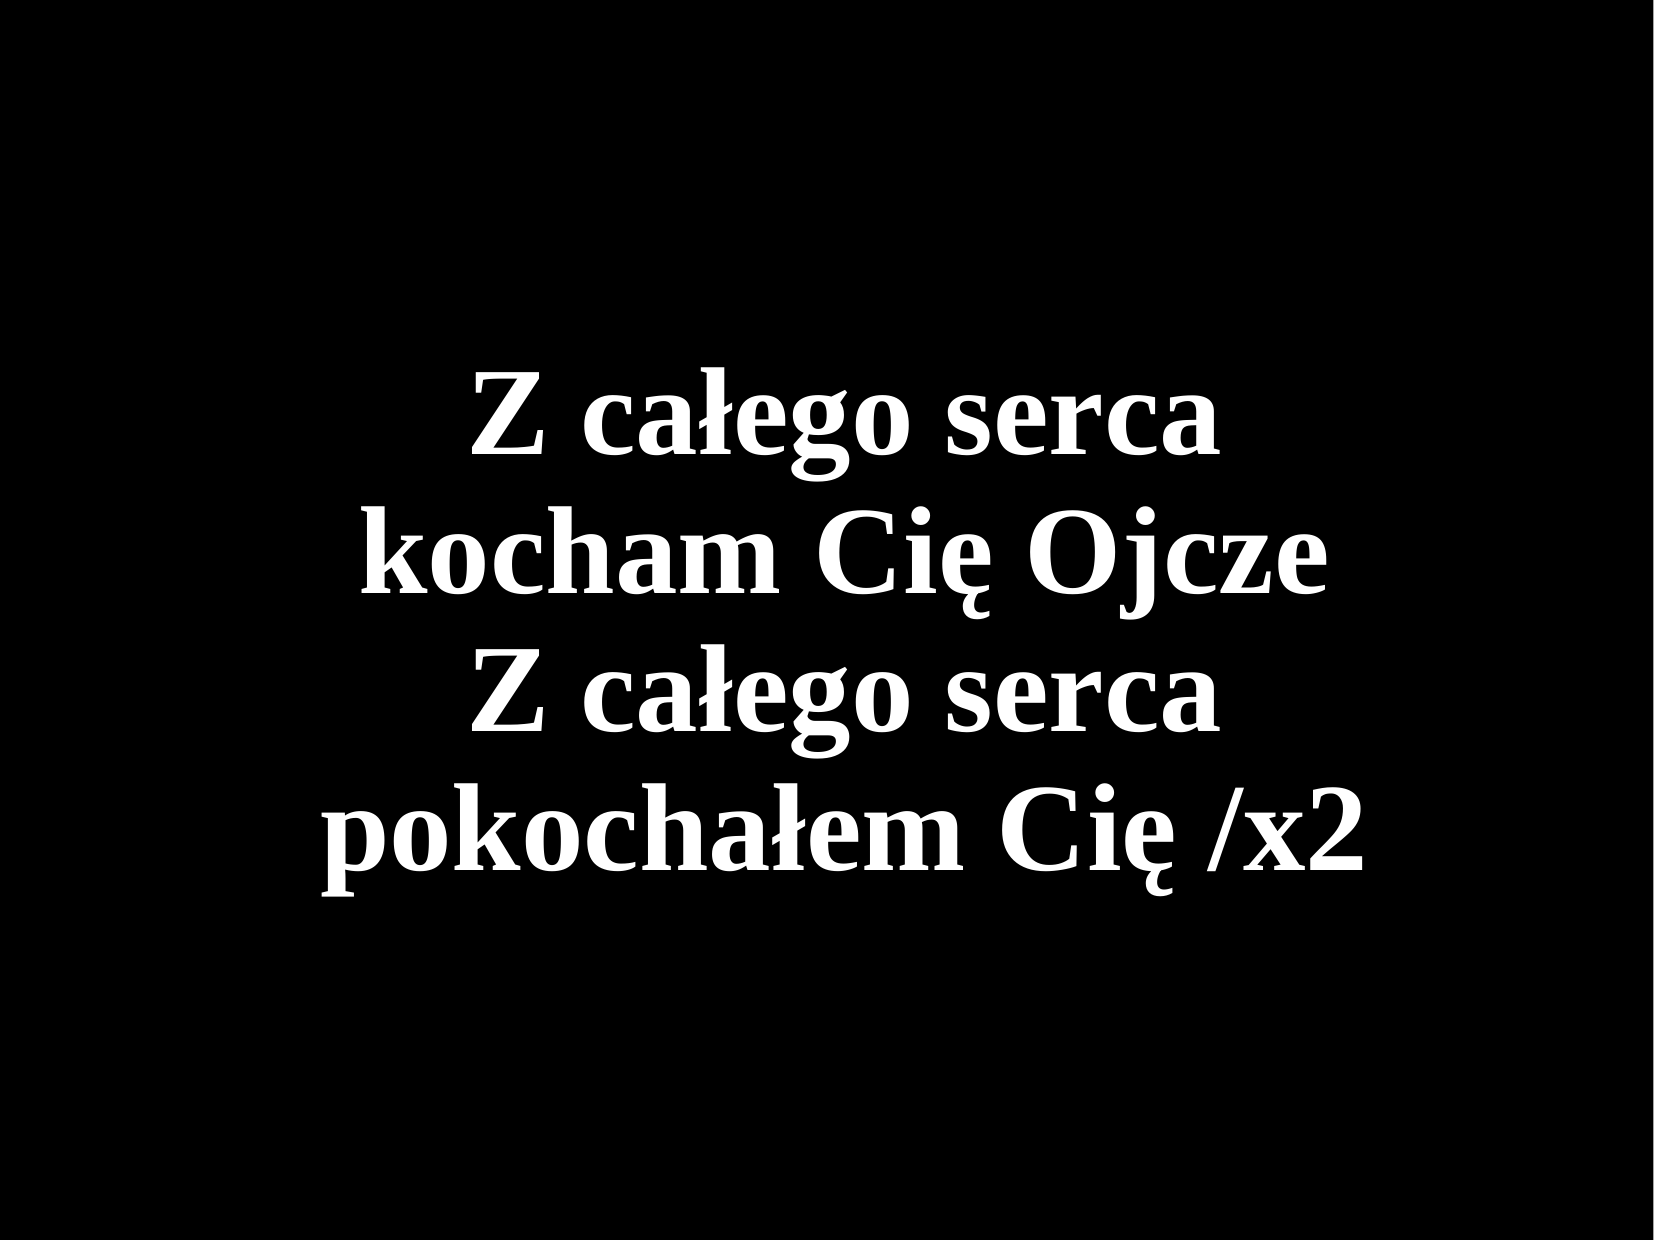

# Z całego serca
kocham Cię Ojcze
Z całego serca
pokochałem Cię /x2